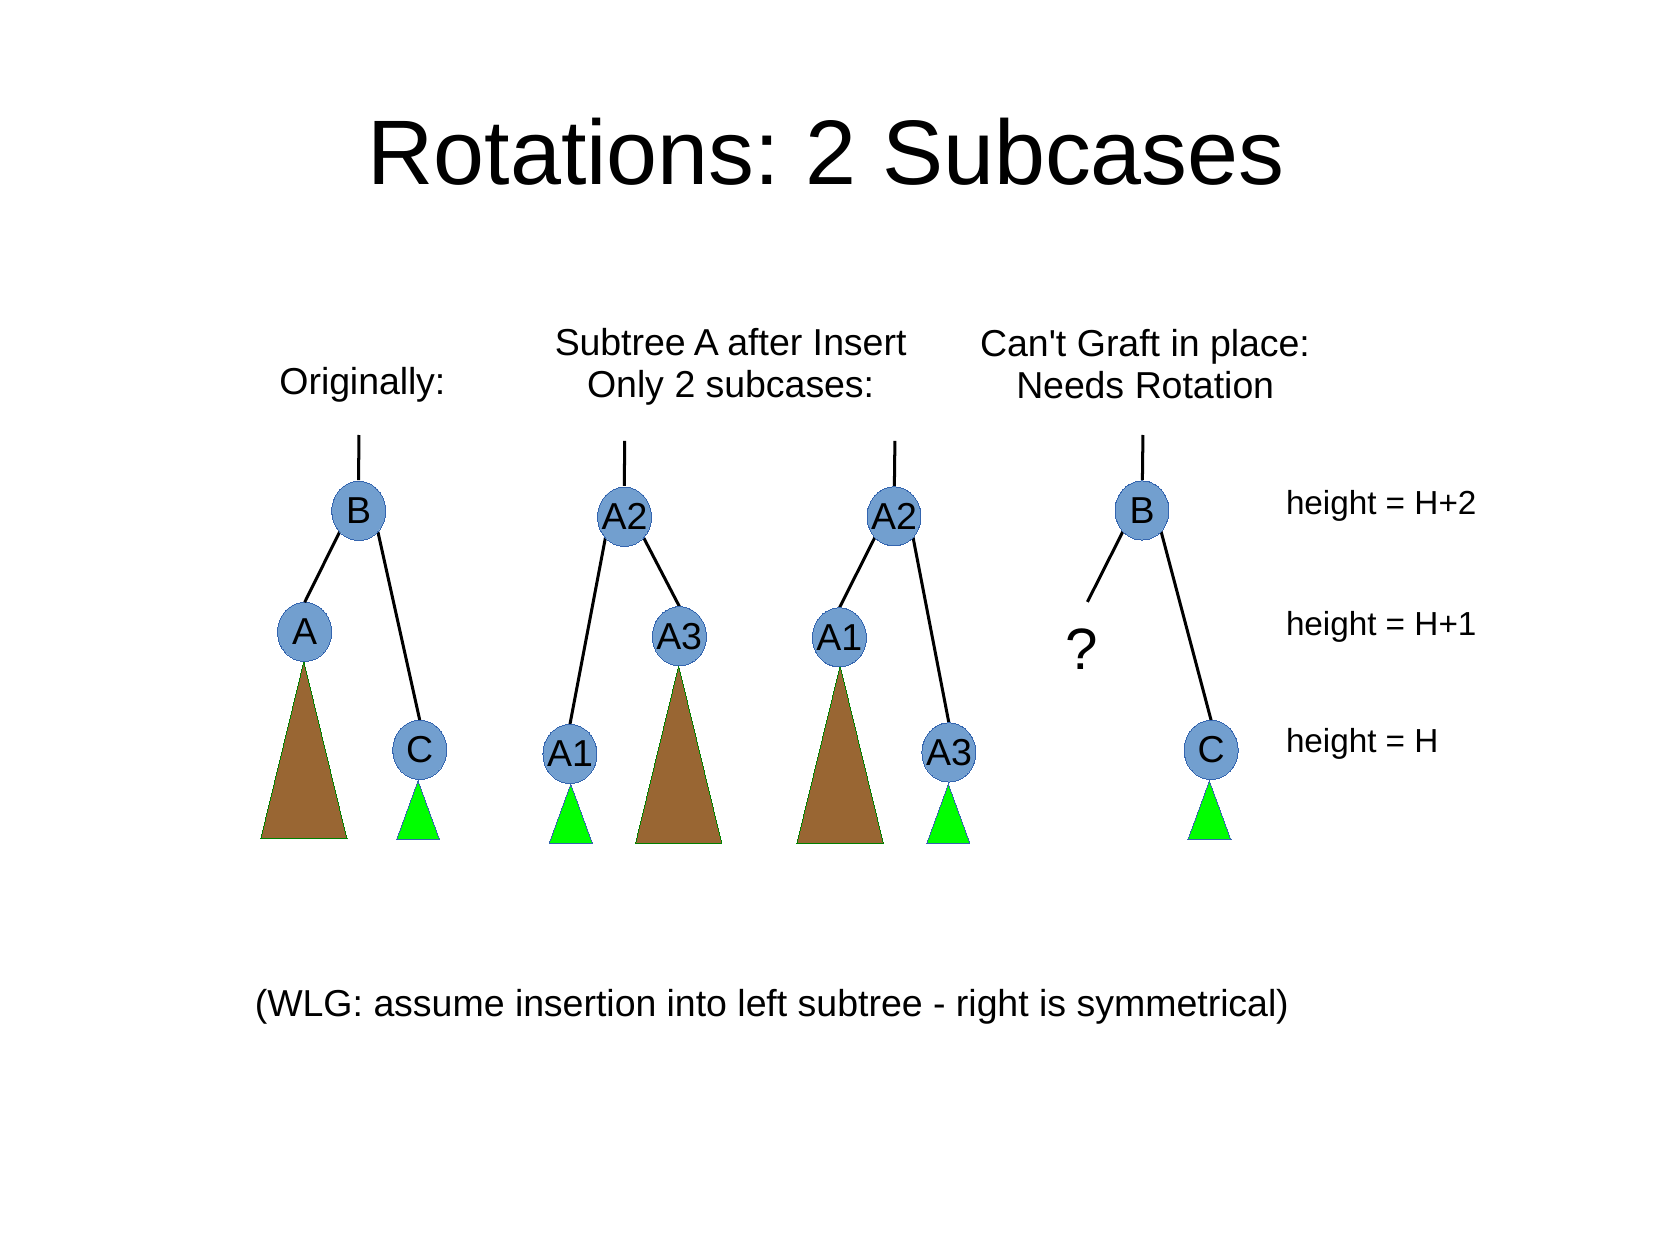

# Rotations: 2 Subcases
Subtree A after Insert
Only 2 subcases:
Can't Graft in place:
Needs Rotation
Originally:
height = H+2
B
B
A2
A2
height = H+1
A
A3
A1
?
height = H
C
C
A3
A1
(WLG: assume insertion into left subtree - right is symmetrical)